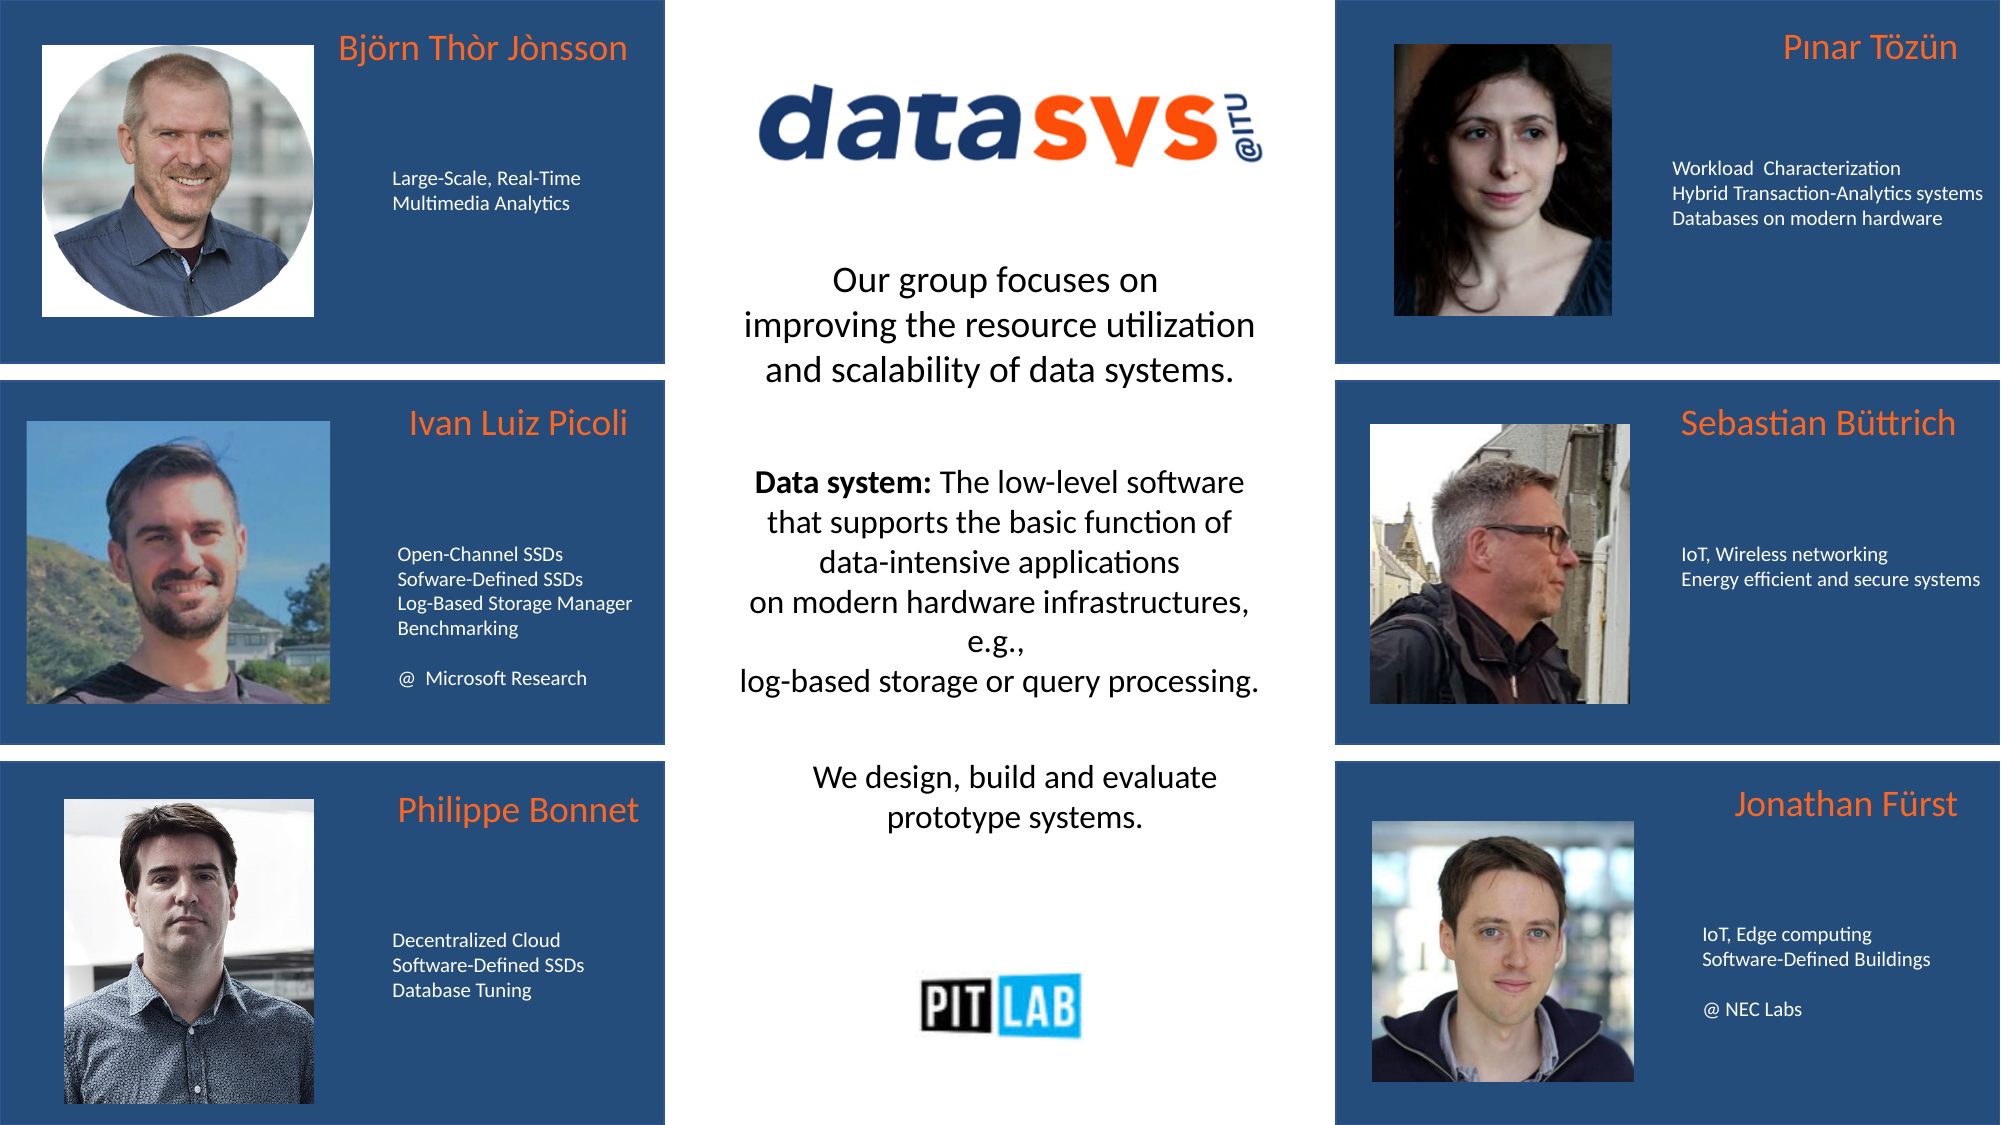

Pınar Tözün
Björn Thòr Jònsson
Workload Characterization
Hybrid Transaction-Analytics systems
Databases on modern hardware
Large-Scale, Real-Time
Multimedia Analytics
Our group focuses on
improving the resource utilization
and scalability of data systems.
Ivan Luiz Picoli
Sebastian Büttrich
Data system: The low-level software
that supports the basic function of
data-intensive applications
on modern hardware infrastructures,
e.g.,
log-based storage or query processing.
Open-Channel SSDs
Sofware-Defined SSDs
Log-Based Storage Manager
Benchmarking
@ Microsoft Research
IoT, Wireless networking
Energy efficient and secure systems
We design, build and evaluate
prototype systems.
Jonathan Fürst
Philippe Bonnet
IoT, Edge computing
Software-Defined Buildings
@ NEC Labs
Decentralized Cloud
Software-Defined SSDs
Database Tuning